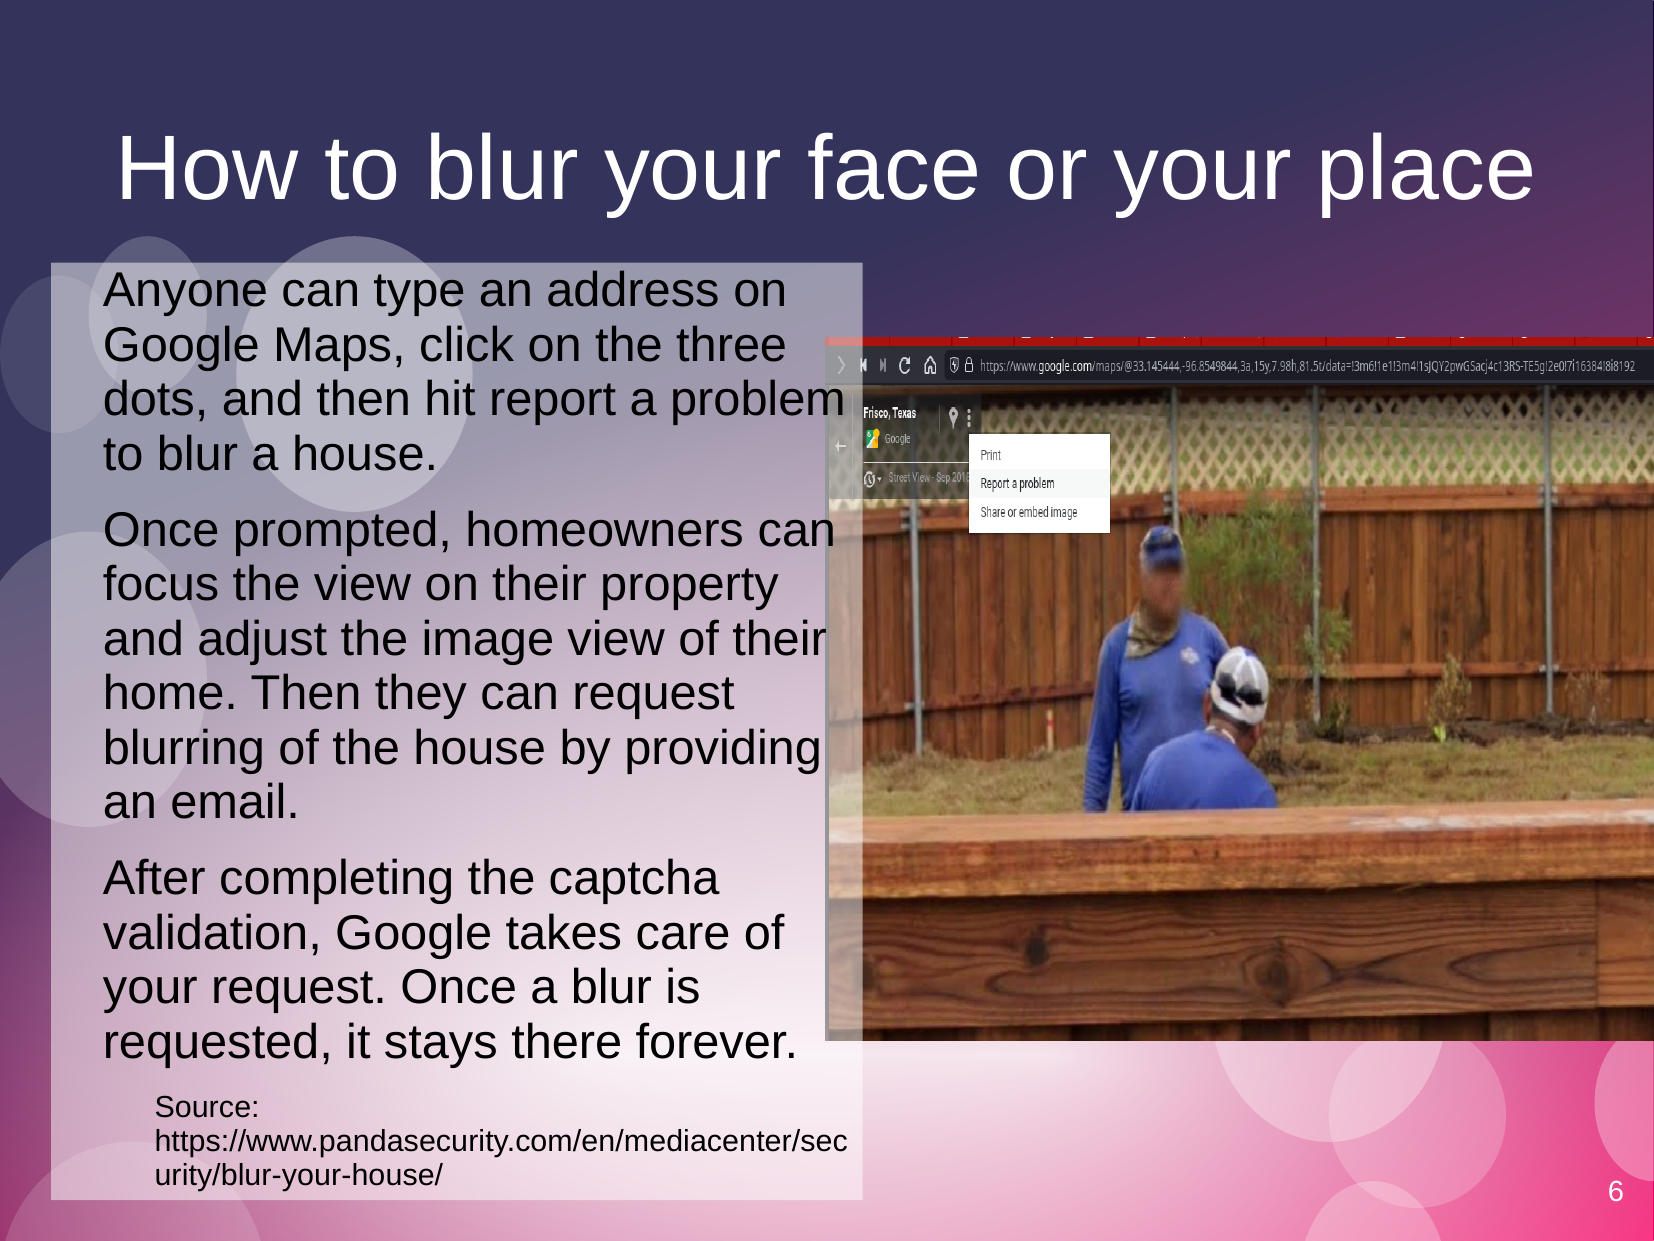

# How to blur your face or your place
Anyone can type an address on Google Maps, click on the three dots, and then hit report a problem to blur a house.
Once prompted, homeowners can focus the view on their property and adjust the image view of their home. Then they can request blurring of the house by providing an email.
After completing the captcha validation, Google takes care of your request. Once a blur is requested, it stays there forever.
Source: https://www.pandasecurity.com/en/mediacenter/security/blur-your-house/